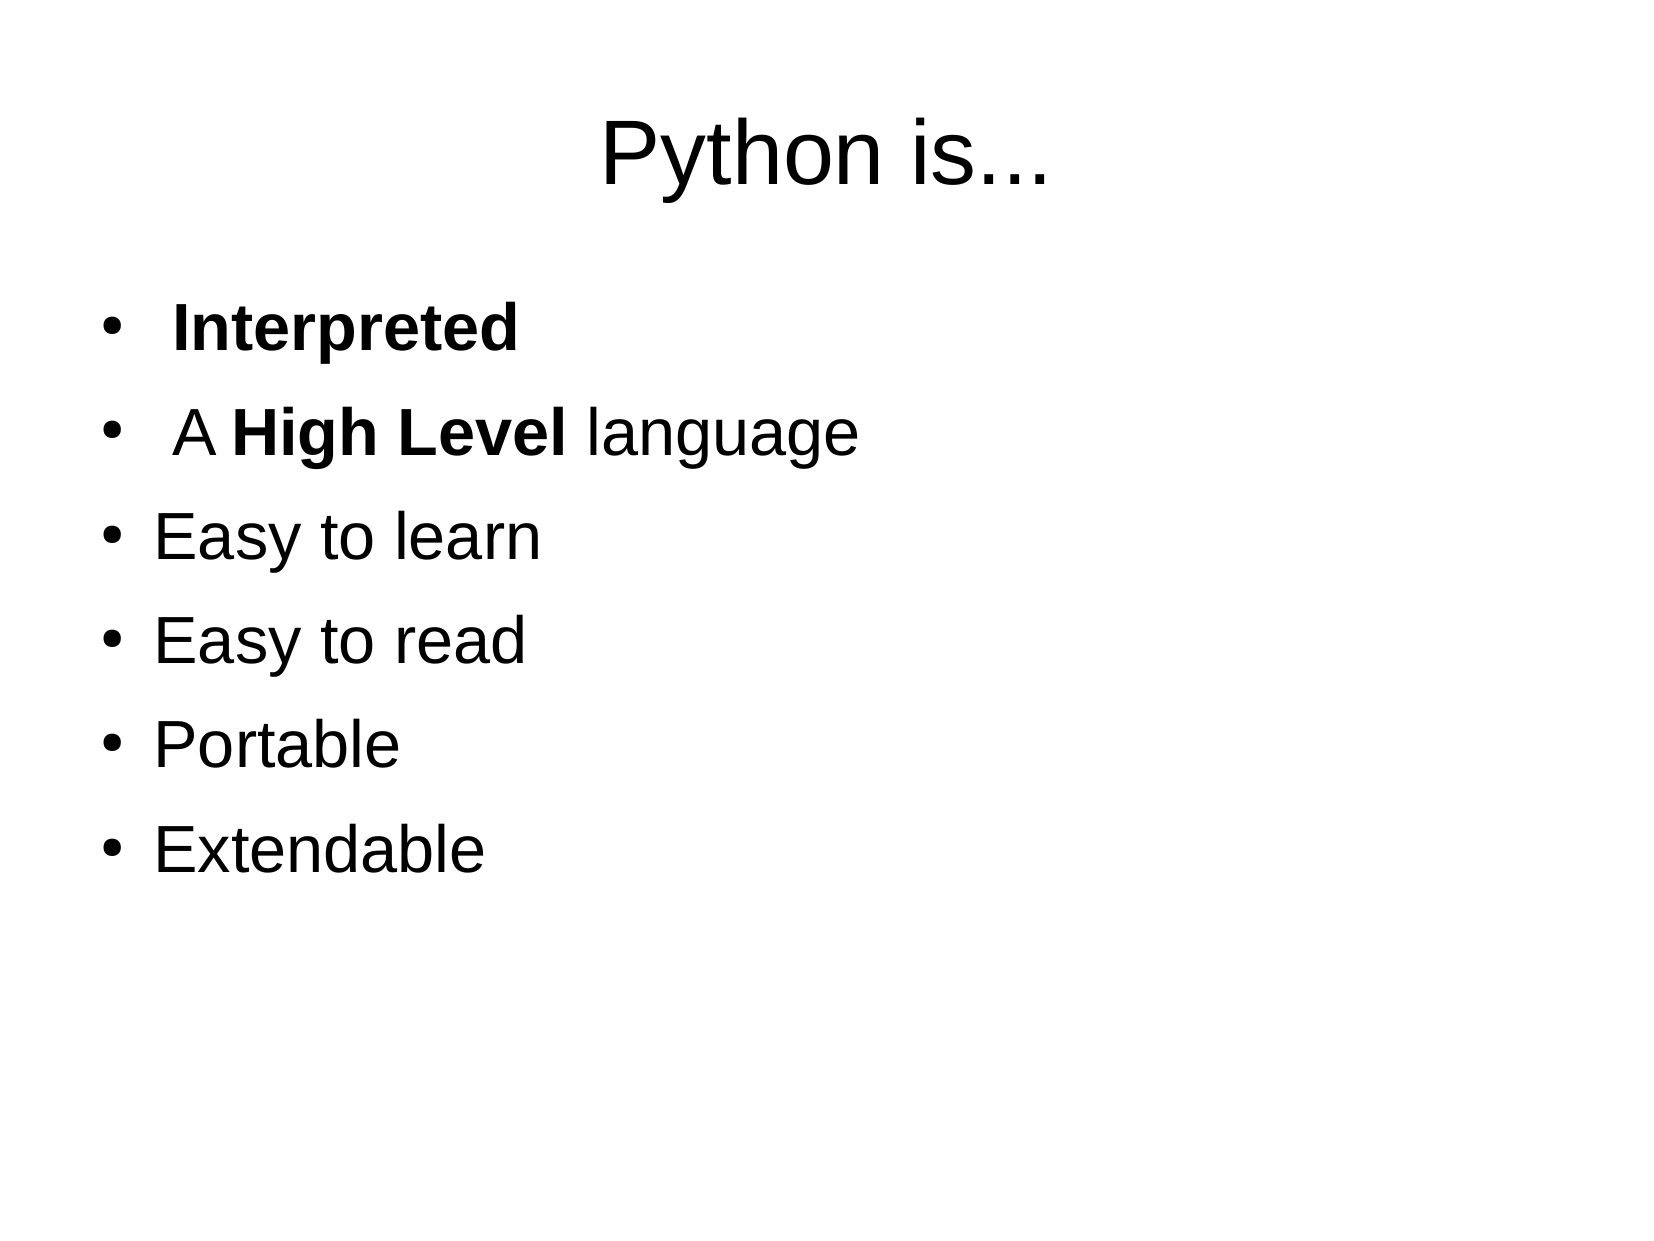

# Python is...
 Interpreted
 A High Level language
Easy to learn
Easy to read
Portable
Extendable